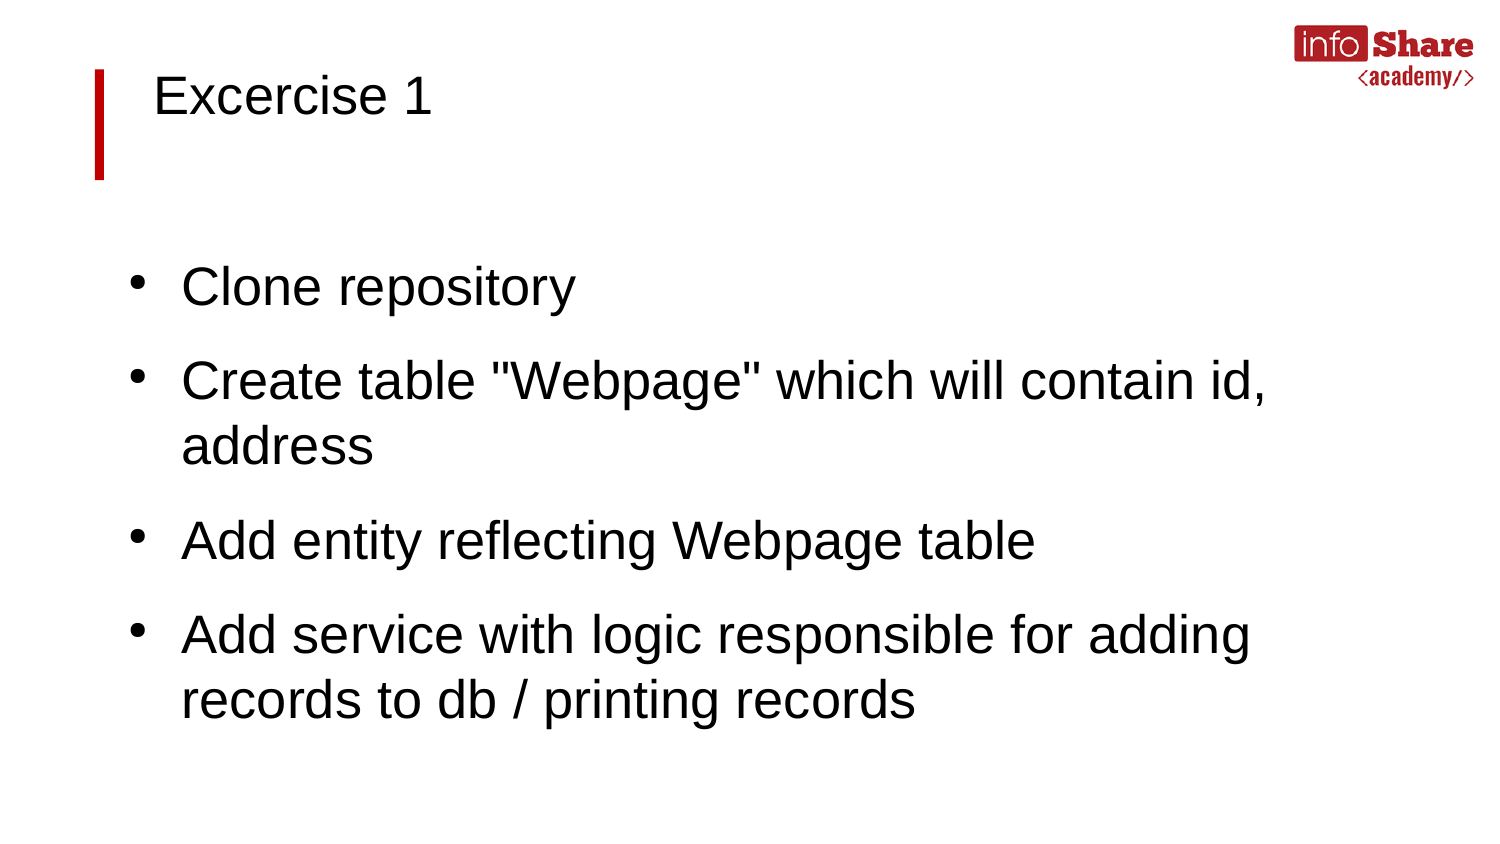

# Excercise 1
Clone repository
Create table "Webpage" which will contain id, address
Add entity reflecting Webpage table
Add service with logic responsible for adding records to db / printing records